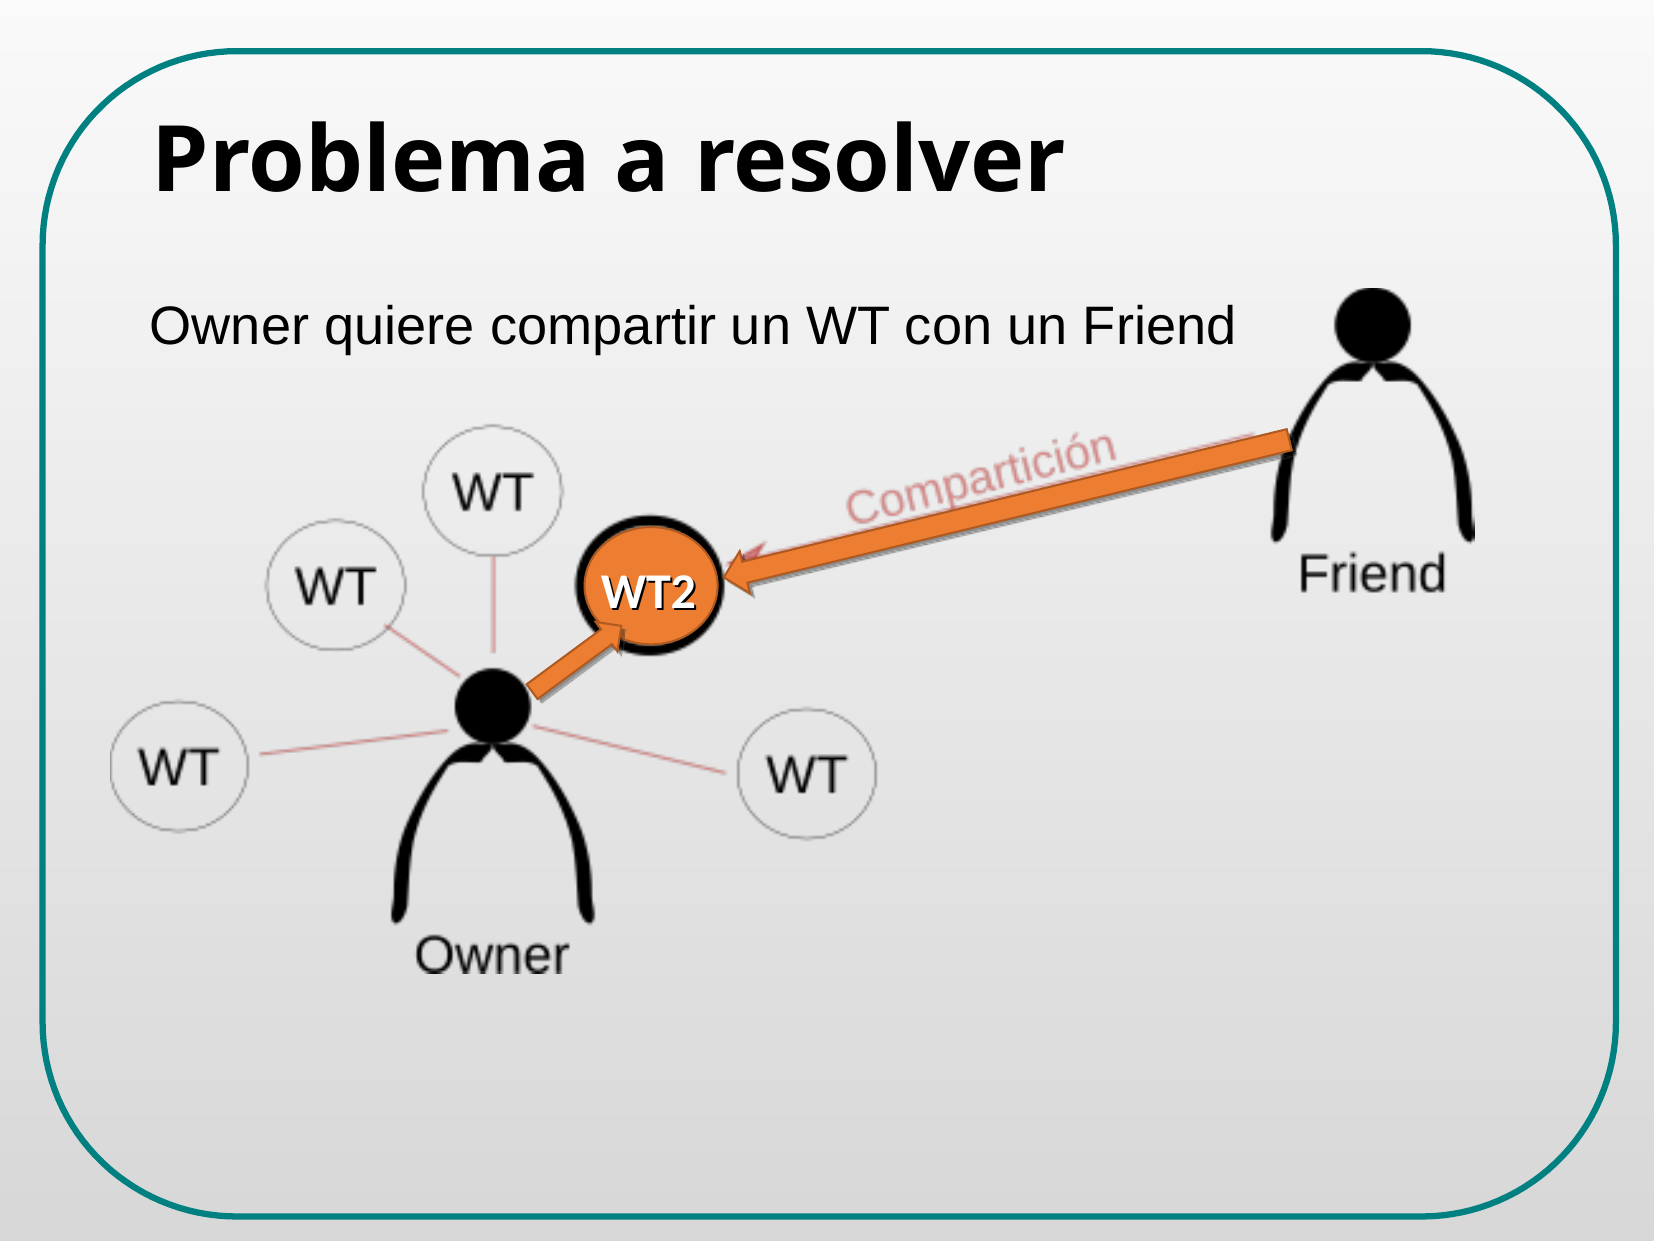

# Problema a resolver
Owner quiere compartir un WT con un Friend
WT2